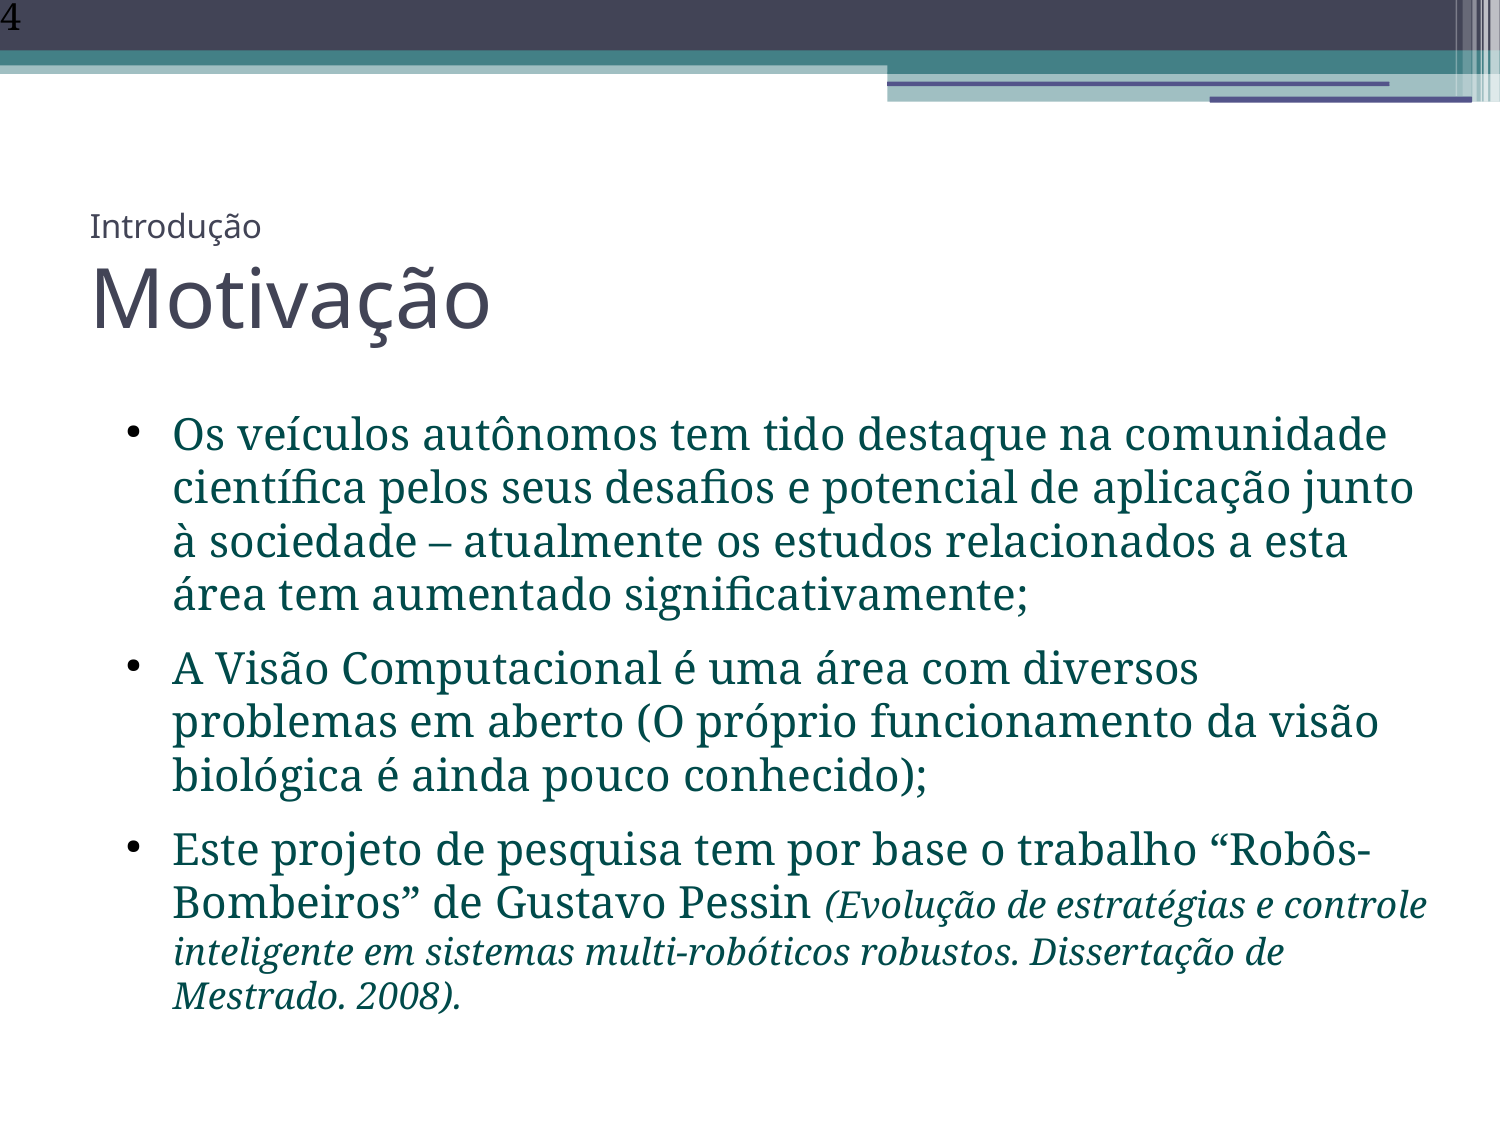

# Introdução Motivação
Os veículos autônomos tem tido destaque na comunidade científica pelos seus desafios e potencial de aplicação junto à sociedade – atualmente os estudos relacionados a esta área tem aumentado significativamente;
A Visão Computacional é uma área com diversos problemas em aberto (O próprio funcionamento da visão biológica é ainda pouco conhecido);
Este projeto de pesquisa tem por base o trabalho “Robôs-Bombeiros” de Gustavo Pessin (Evolução de estratégias e controle inteligente em sistemas multi-robóticos robustos. Dissertação de Mestrado. 2008).